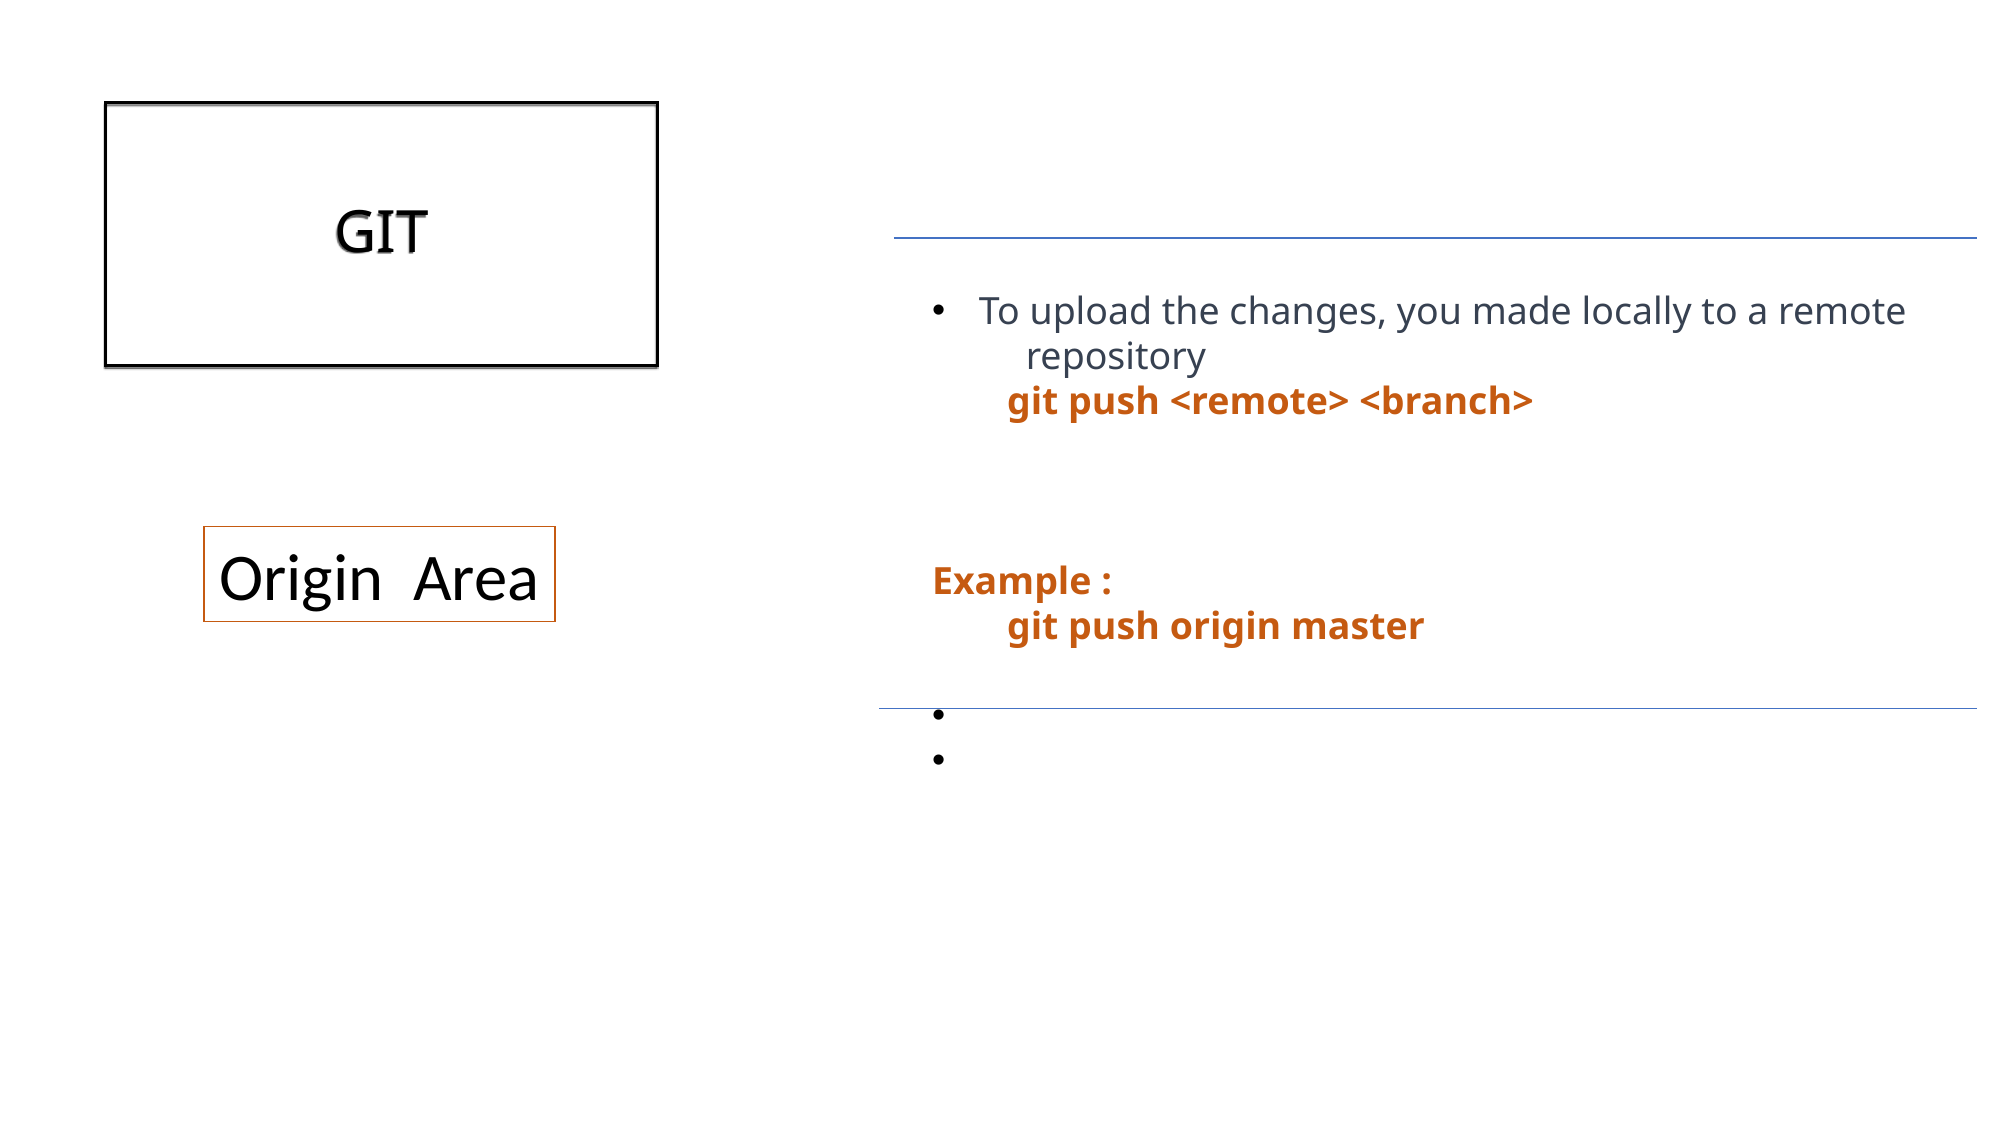

# GIT
To upload the changes, you made locally to a remote repository
	git push <remote> <branch>
Example :
	git push origin master
Origin Area